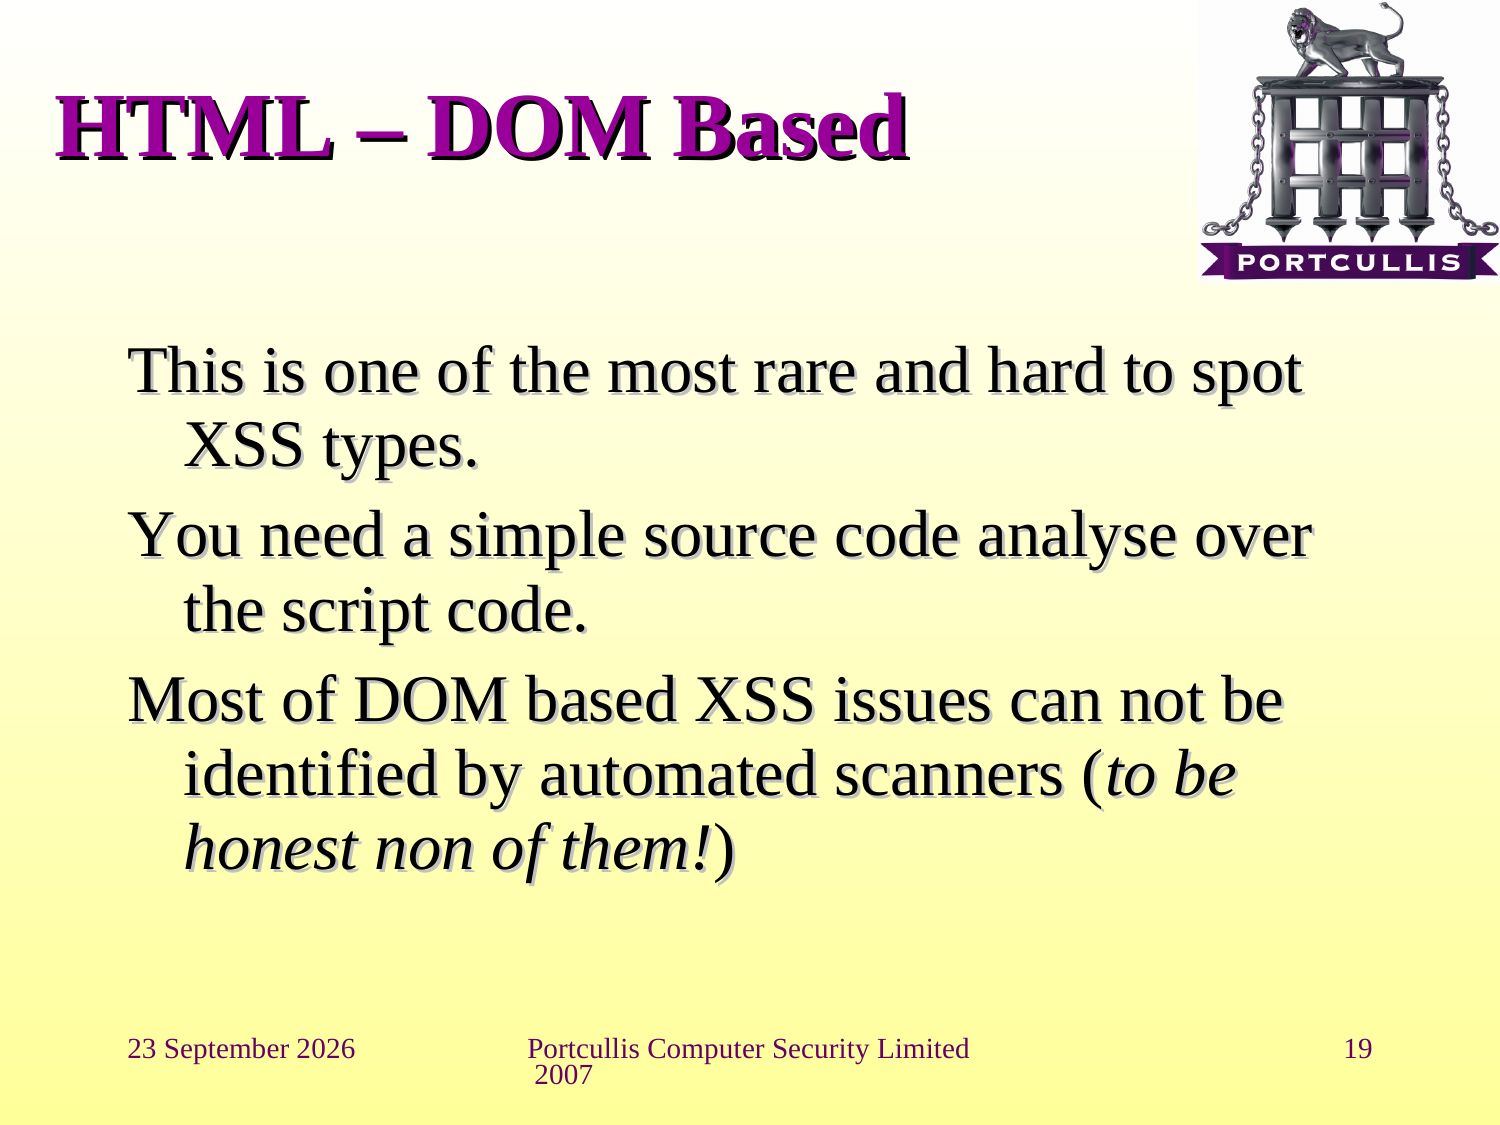

# HTML – DOM Based
This is one of the most rare and hard to spot XSS types.
You need a simple source code analyse over the script code.
Most of DOM based XSS issues can not be identified by automated scanners (to be honest non of them!)
Portcullis Computer Security Limited 2007
19